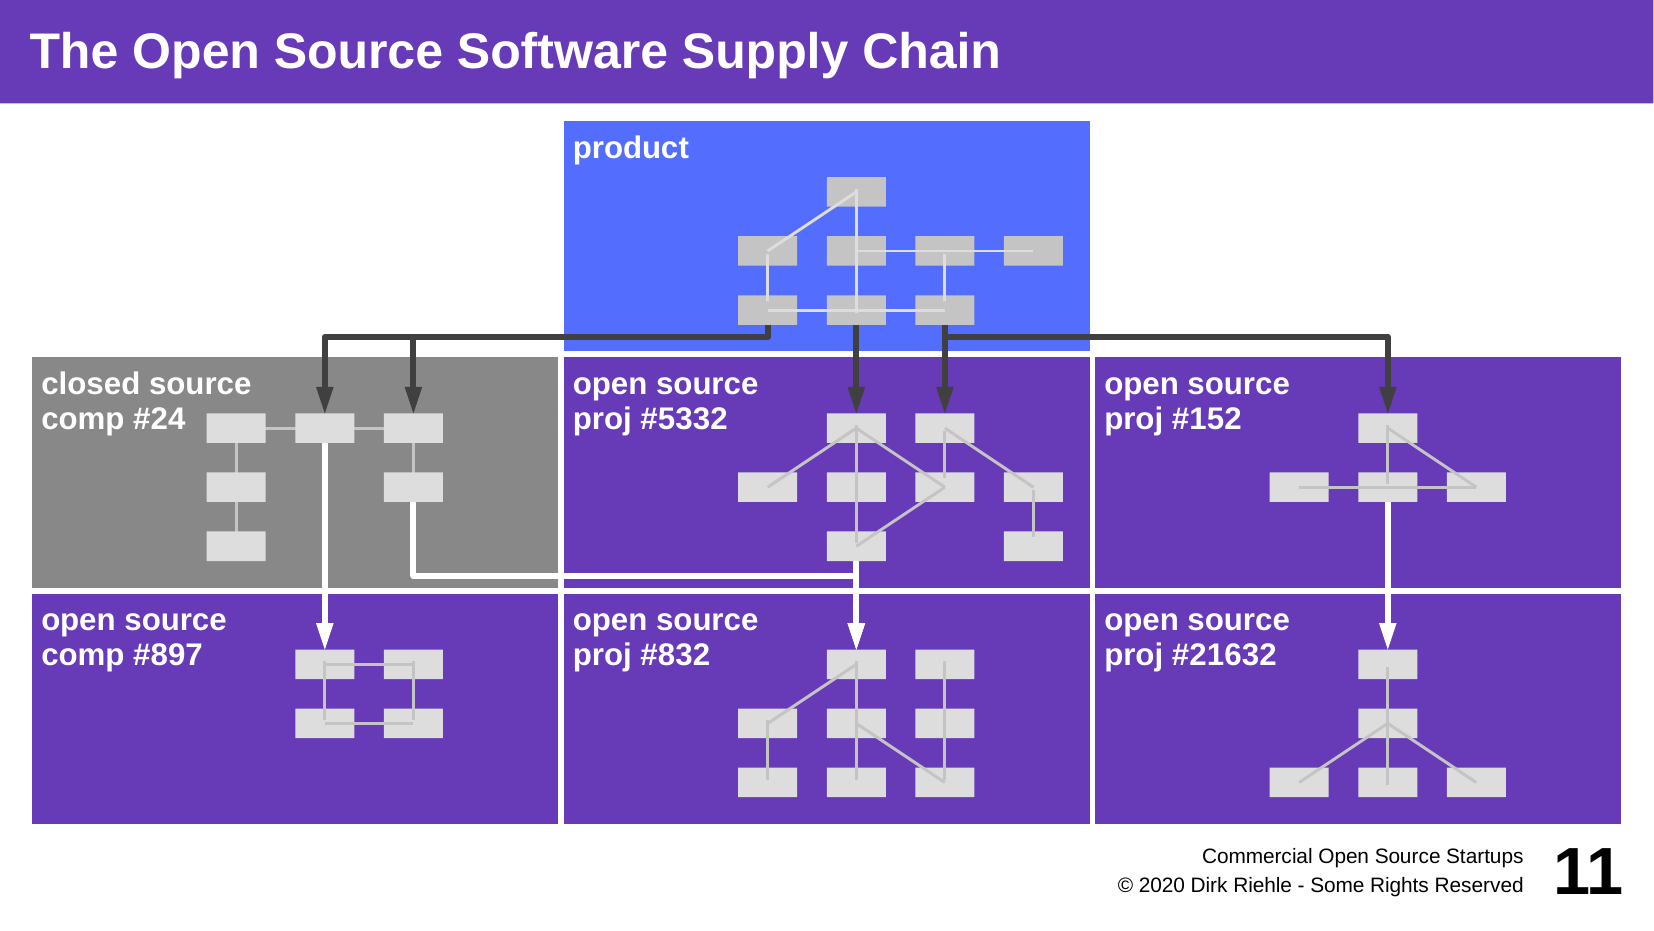

# The Open Source Software Supply Chain
product
closed source
comp #24
open source
proj #5332
open source
proj #152
open source
comp #897
open source
proj #832
open source
proj #21632
Commercial Open Source Startups
11
© 2020 Dirk Riehle - Some Rights Reserved